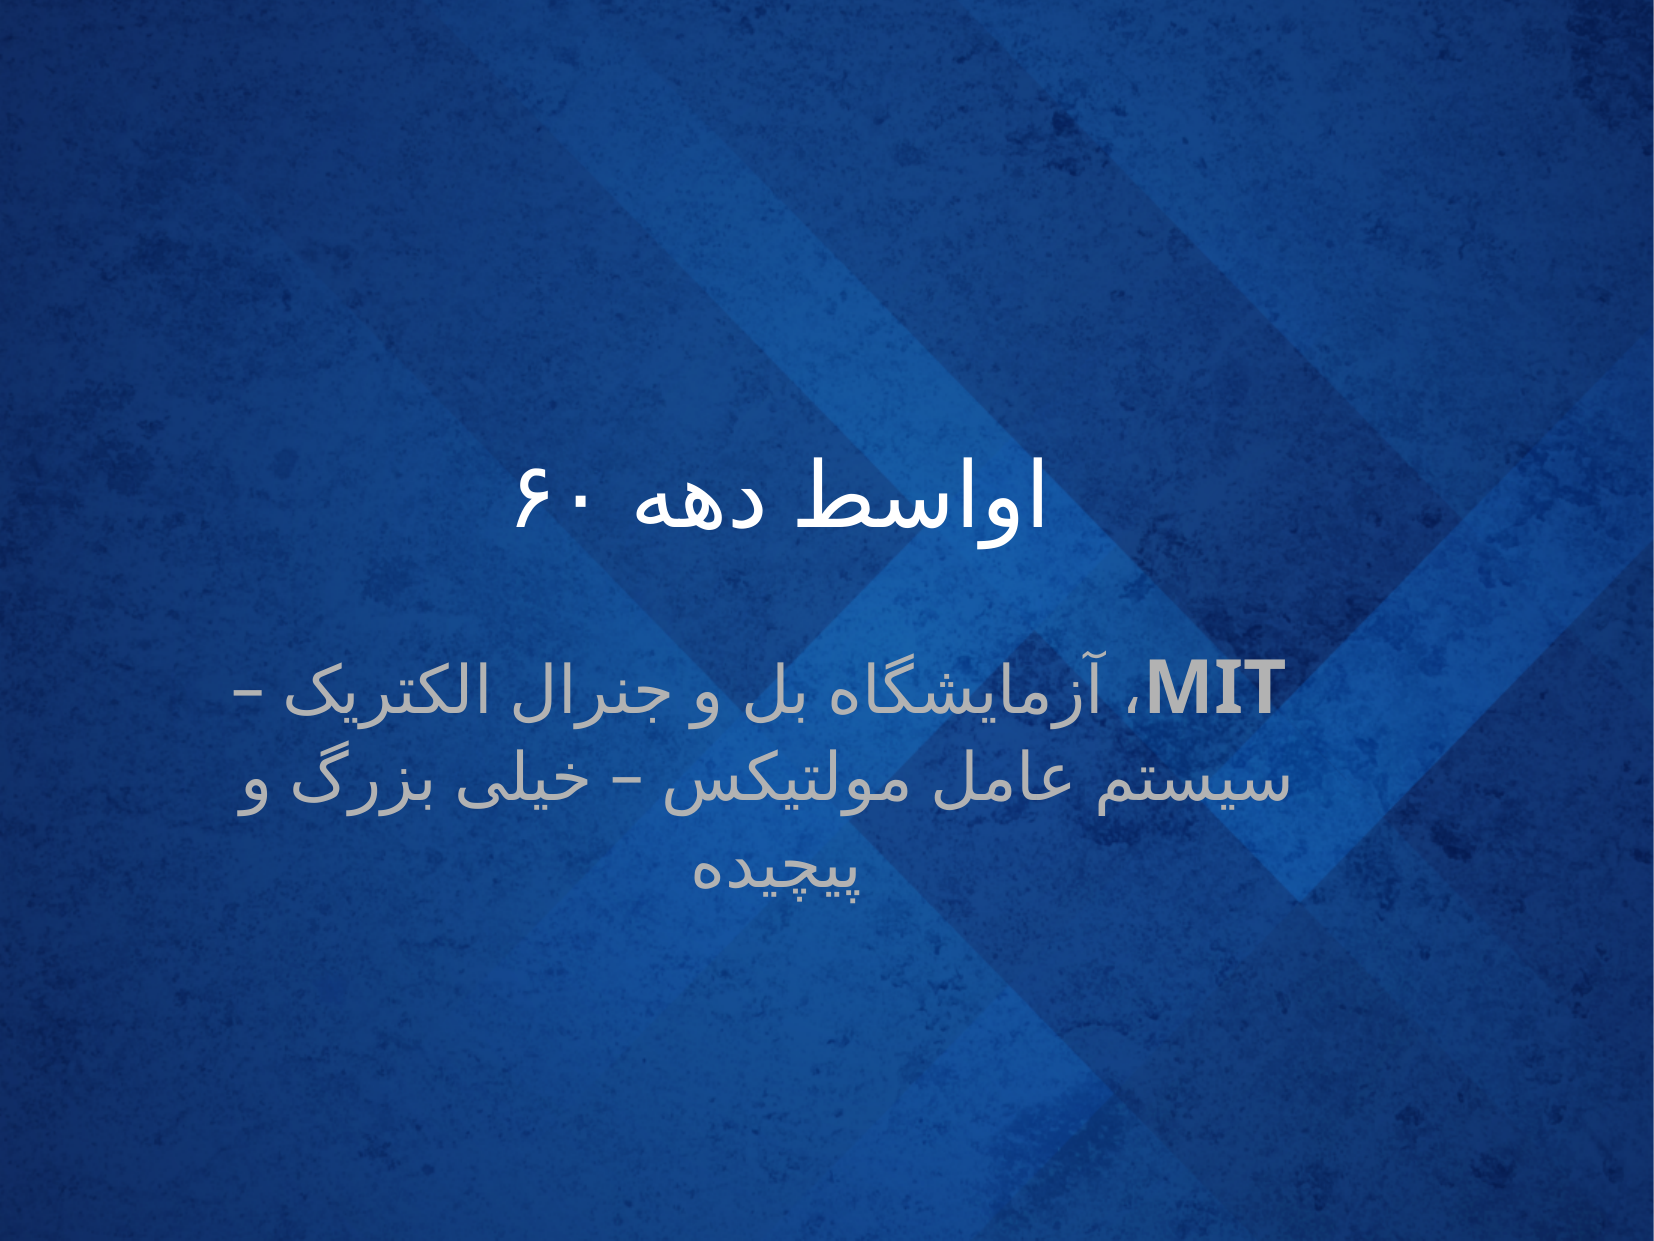

# اواسط دهه ۶۰
 MIT، آزمایشگاه بل و جنرال الکتریک – سیستم عامل مولتیکس – خیلی بزرگ و پیچیده